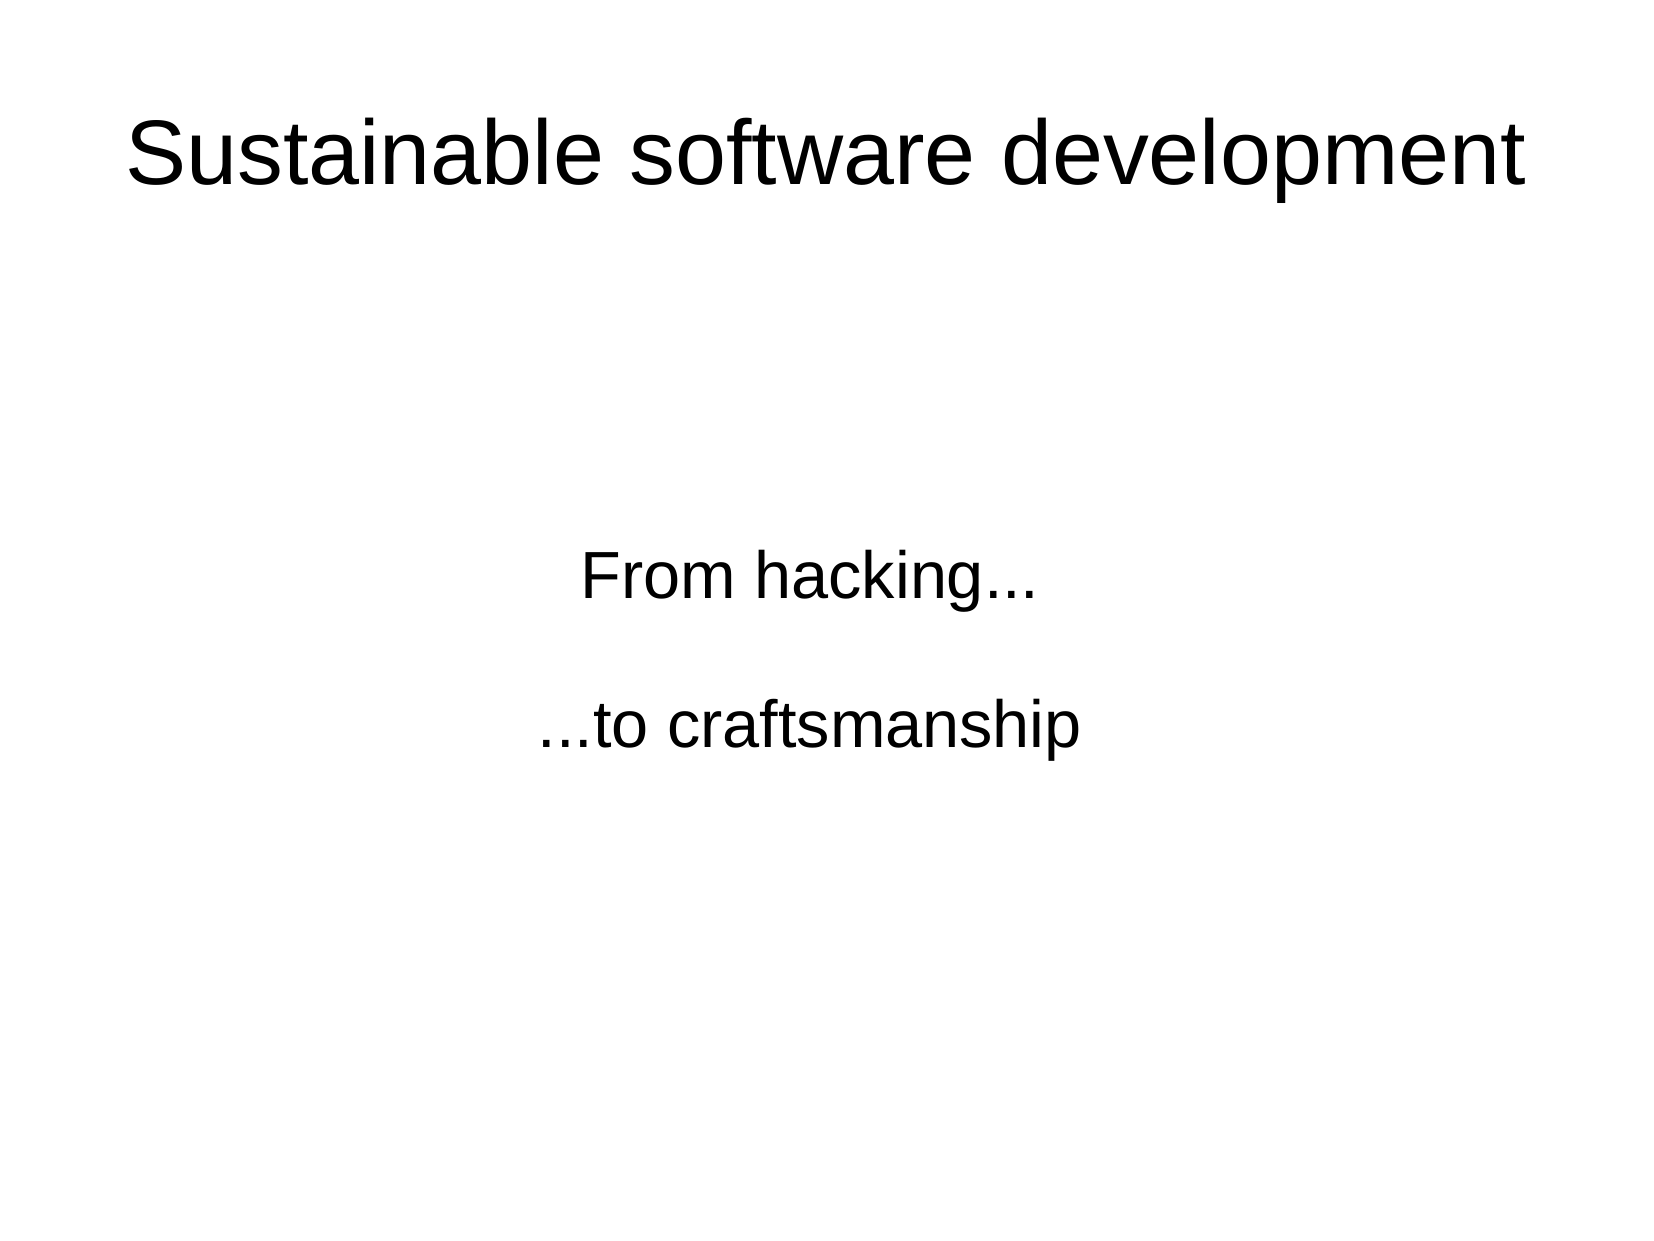

# Sustainable software development
From hacking...
...to craftsmanship